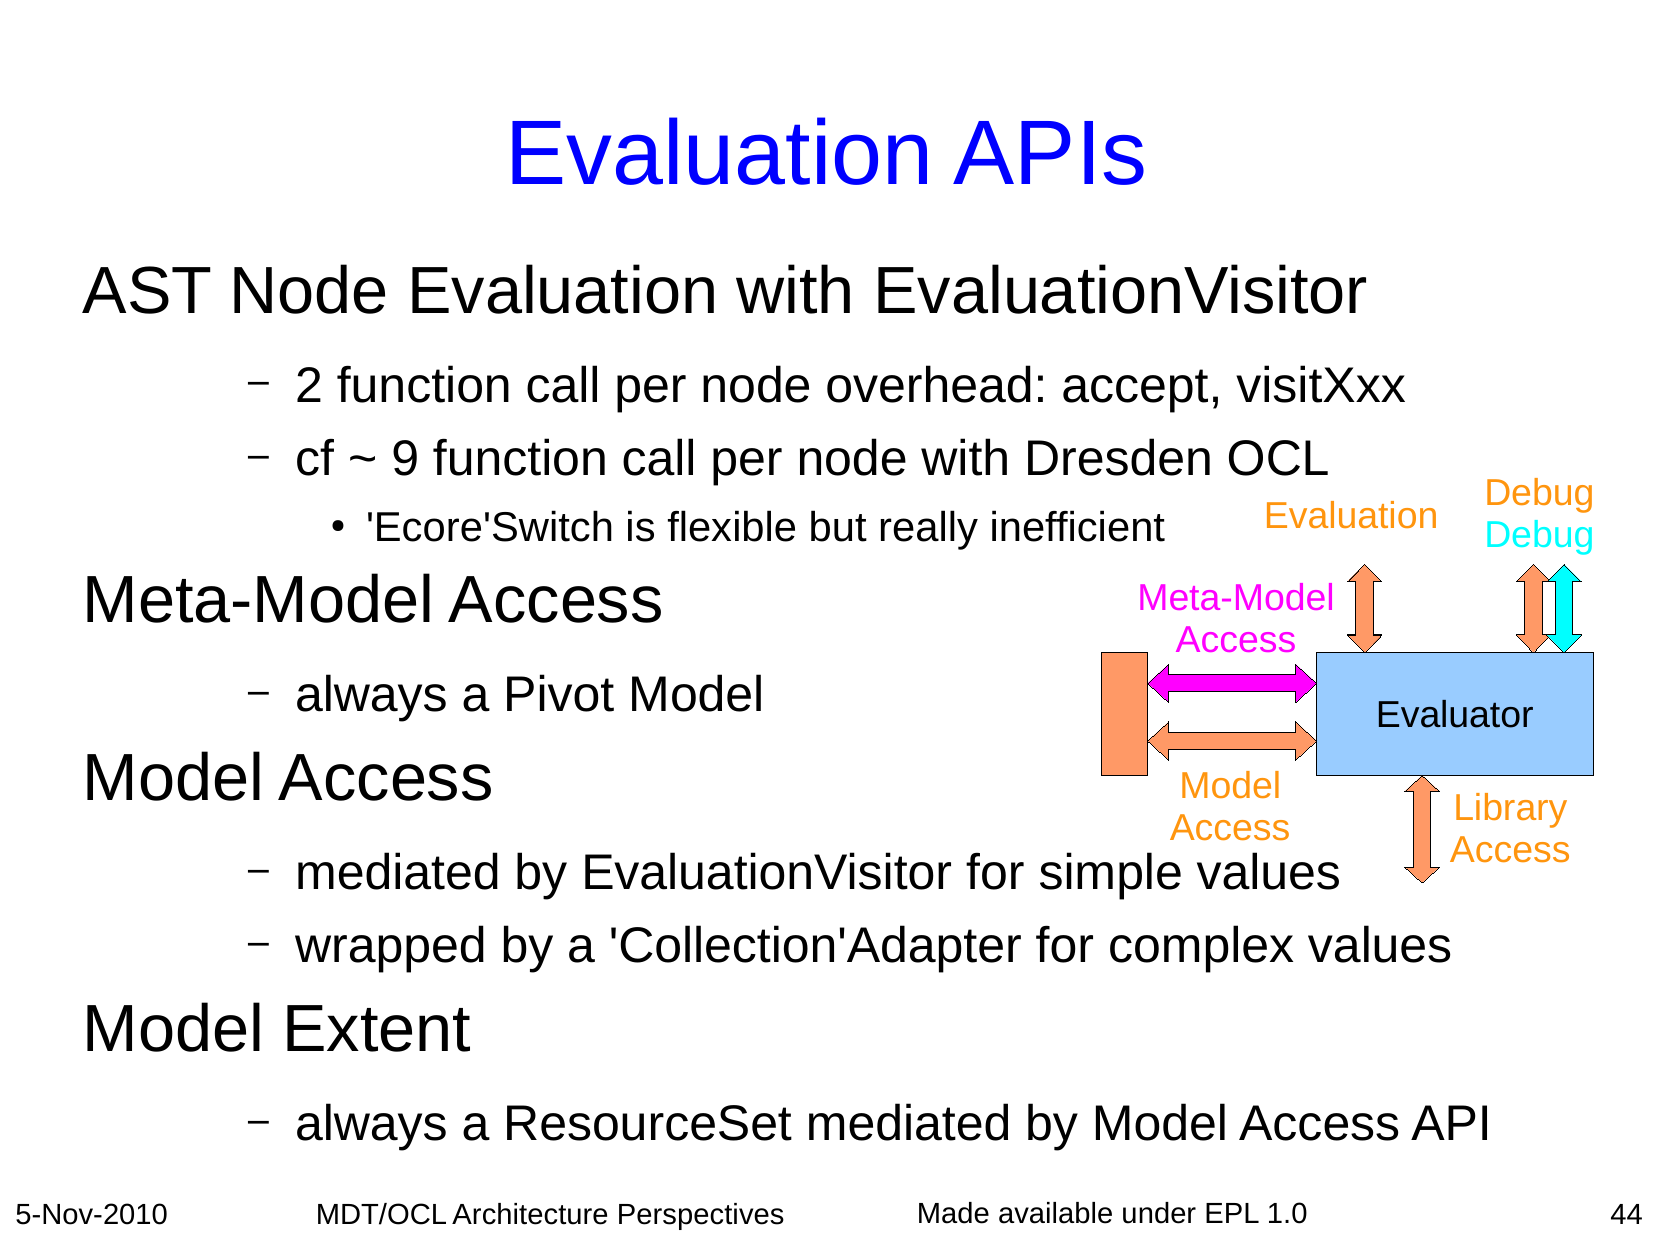

# Evaluation APIs
AST Node Evaluation with EvaluationVisitor
2 function call per node overhead: accept, visitXxx
cf ~ 9 function call per node with Dresden OCL
'Ecore'Switch is flexible but really inefficient
Meta-Model Access
always a Pivot Model
Model Access
mediated by EvaluationVisitor for simple values
wrapped by a 'Collection'Adapter for complex values
Model Extent
always a ResourceSet mediated by Model Access API
Debug
Debug
Evaluation
Meta-Model
Access
Evaluator
Model
Access
Library
Access
5-Nov-2010
MDT/OCL Architecture Perspectives
44